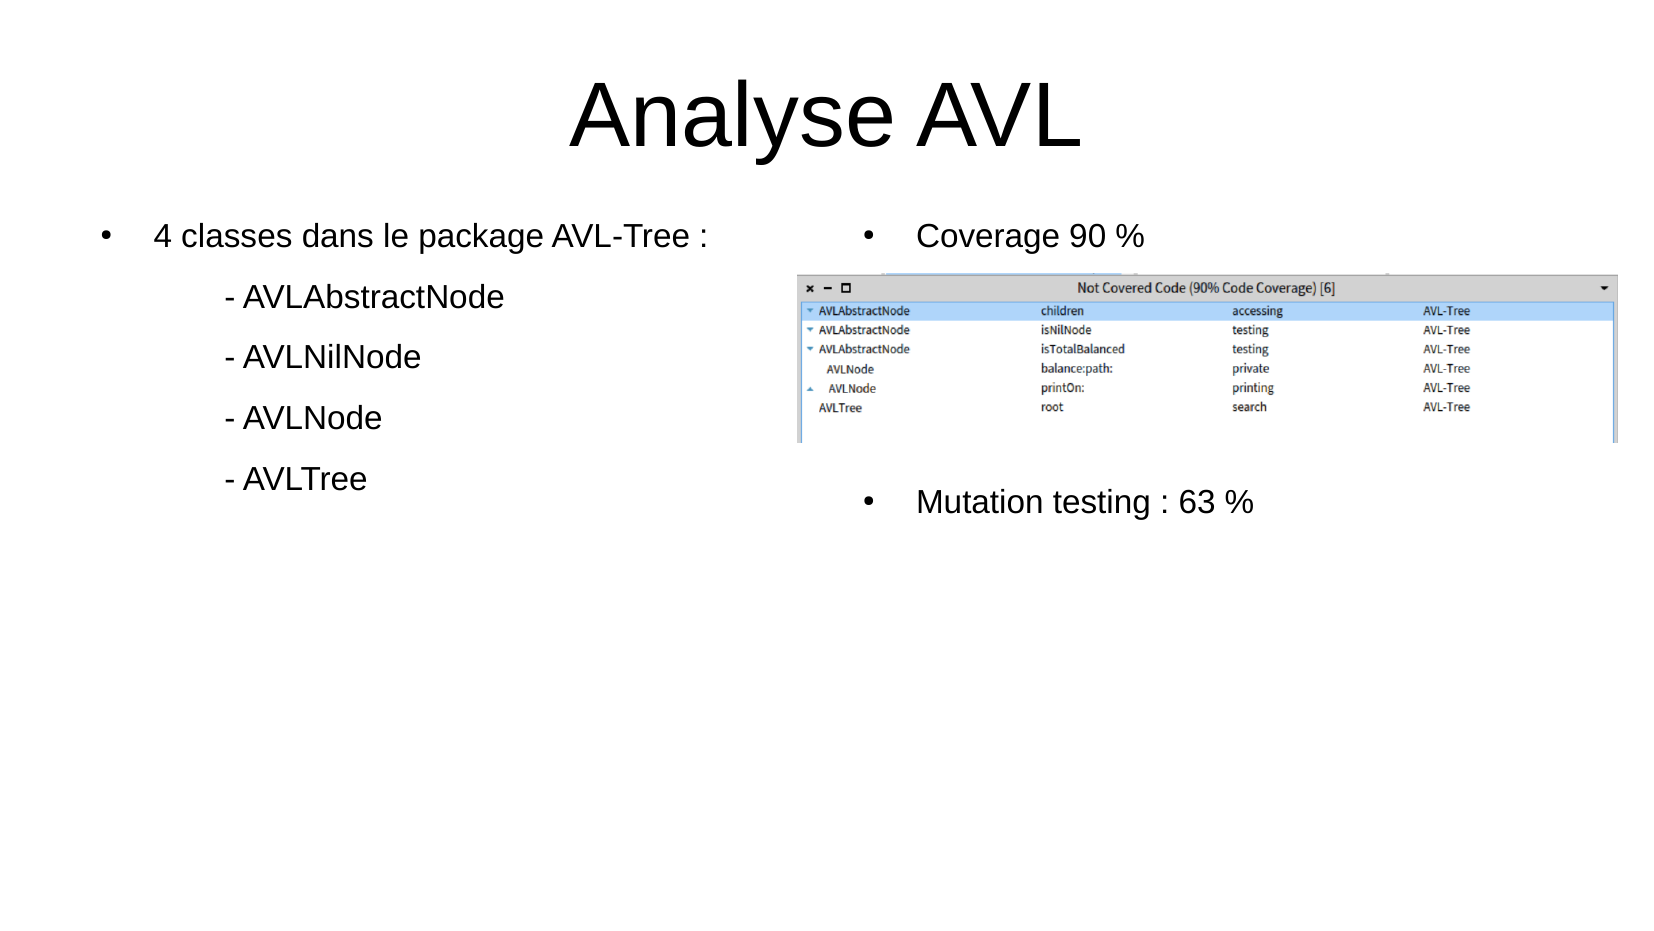

# Analyse AVL
4 classes dans le package AVL-Tree :
- AVLAbstractNode
- AVLNilNode
- AVLNode
- AVLTree
Coverage 90 %
Mutation testing : 63 %